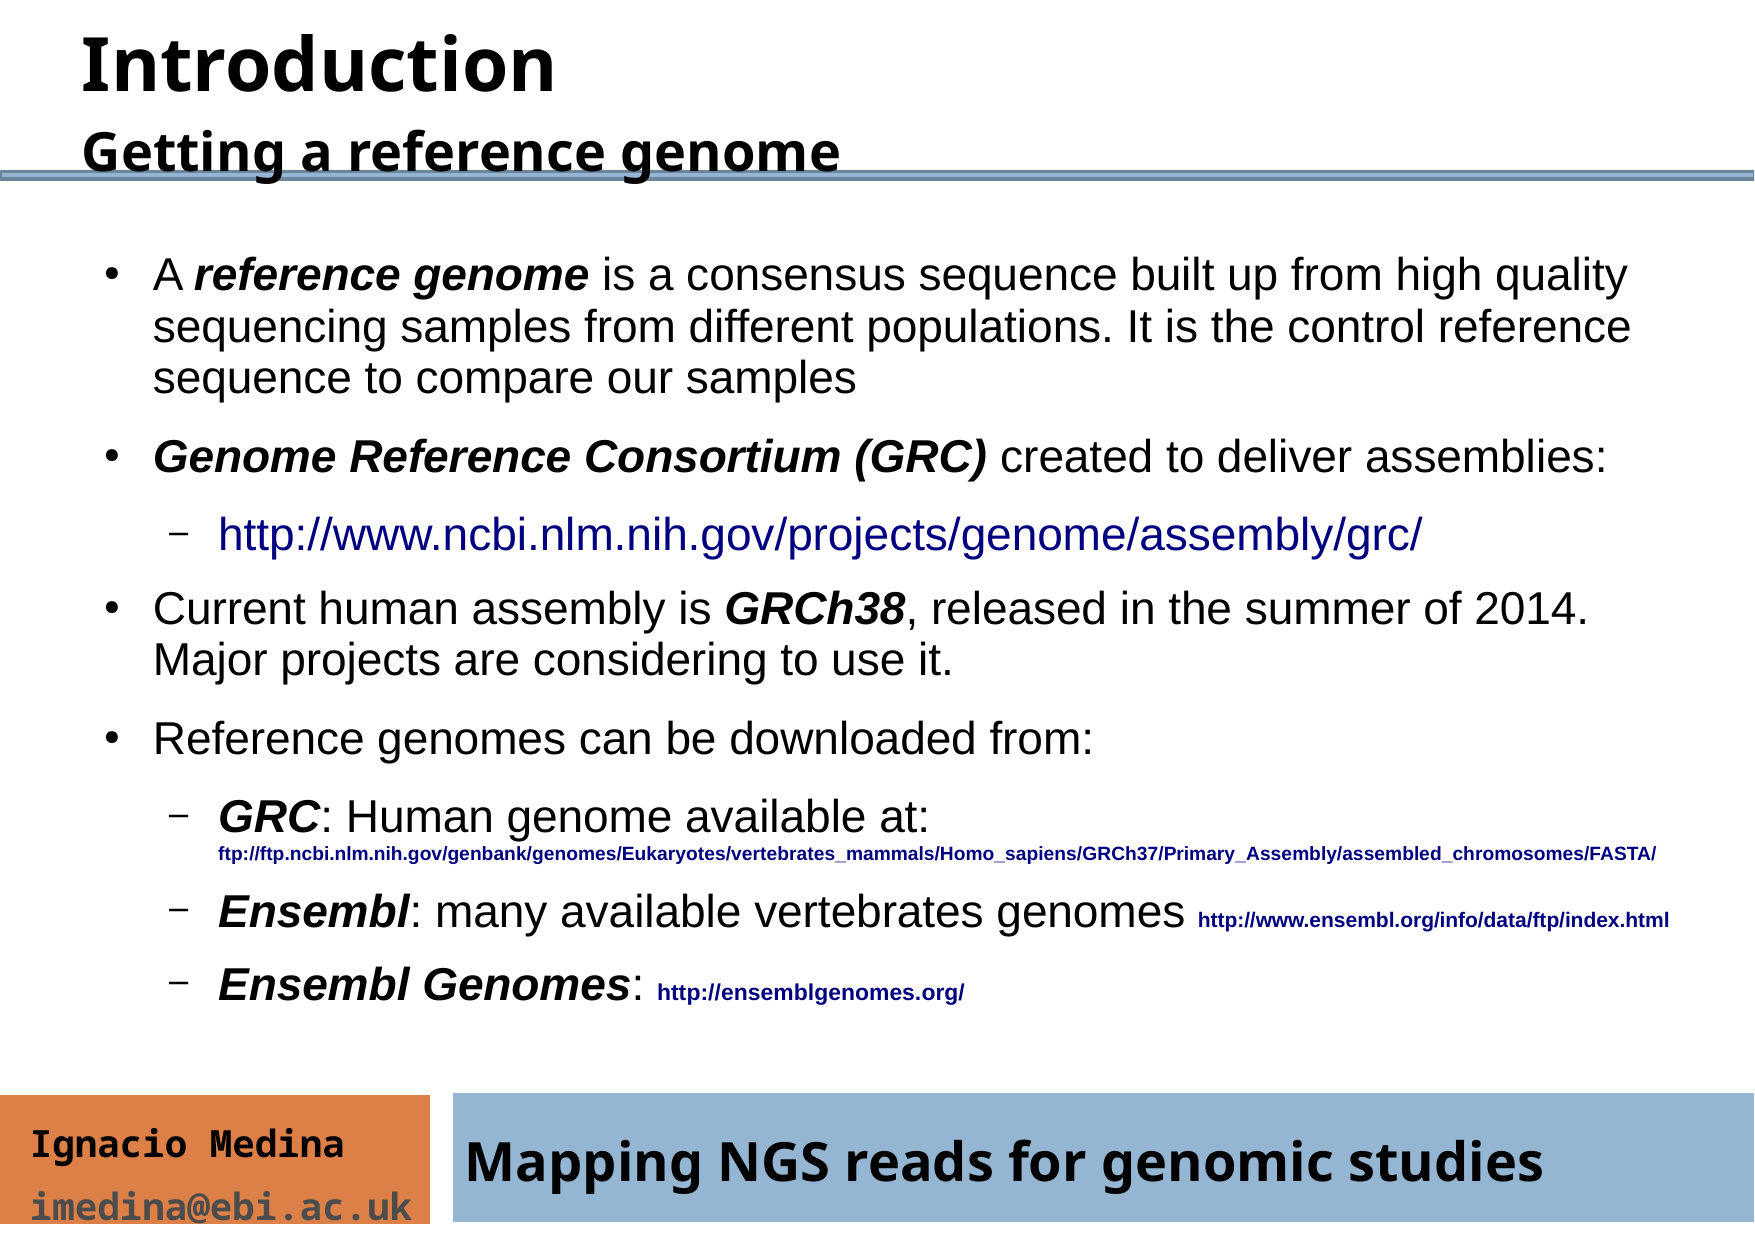

Introduction
Getting a reference genome
# A reference genome is a consensus sequence built up from high quality sequencing samples from different populations. It is the control reference sequence to compare our samples
Genome Reference Consortium (GRC) created to deliver assemblies:
http://www.ncbi.nlm.nih.gov/projects/genome/assembly/grc/
Current human assembly is GRCh38, released in the summer of 2014. Major projects are considering to use it.
Reference genomes can be downloaded from:
GRC: Human genome available at: ftp://ftp.ncbi.nlm.nih.gov/genbank/genomes/Eukaryotes/vertebrates_mammals/Homo_sapiens/GRCh37/Primary_Assembly/assembled_chromosomes/FASTA/
Ensembl: many available vertebrates genomes http://www.ensembl.org/info/data/ftp/index.html
Ensembl Genomes: http://ensemblgenomes.org/
Ignacio Medina
imedina@ebi.ac.uk
Mapping NGS reads for genomic studies